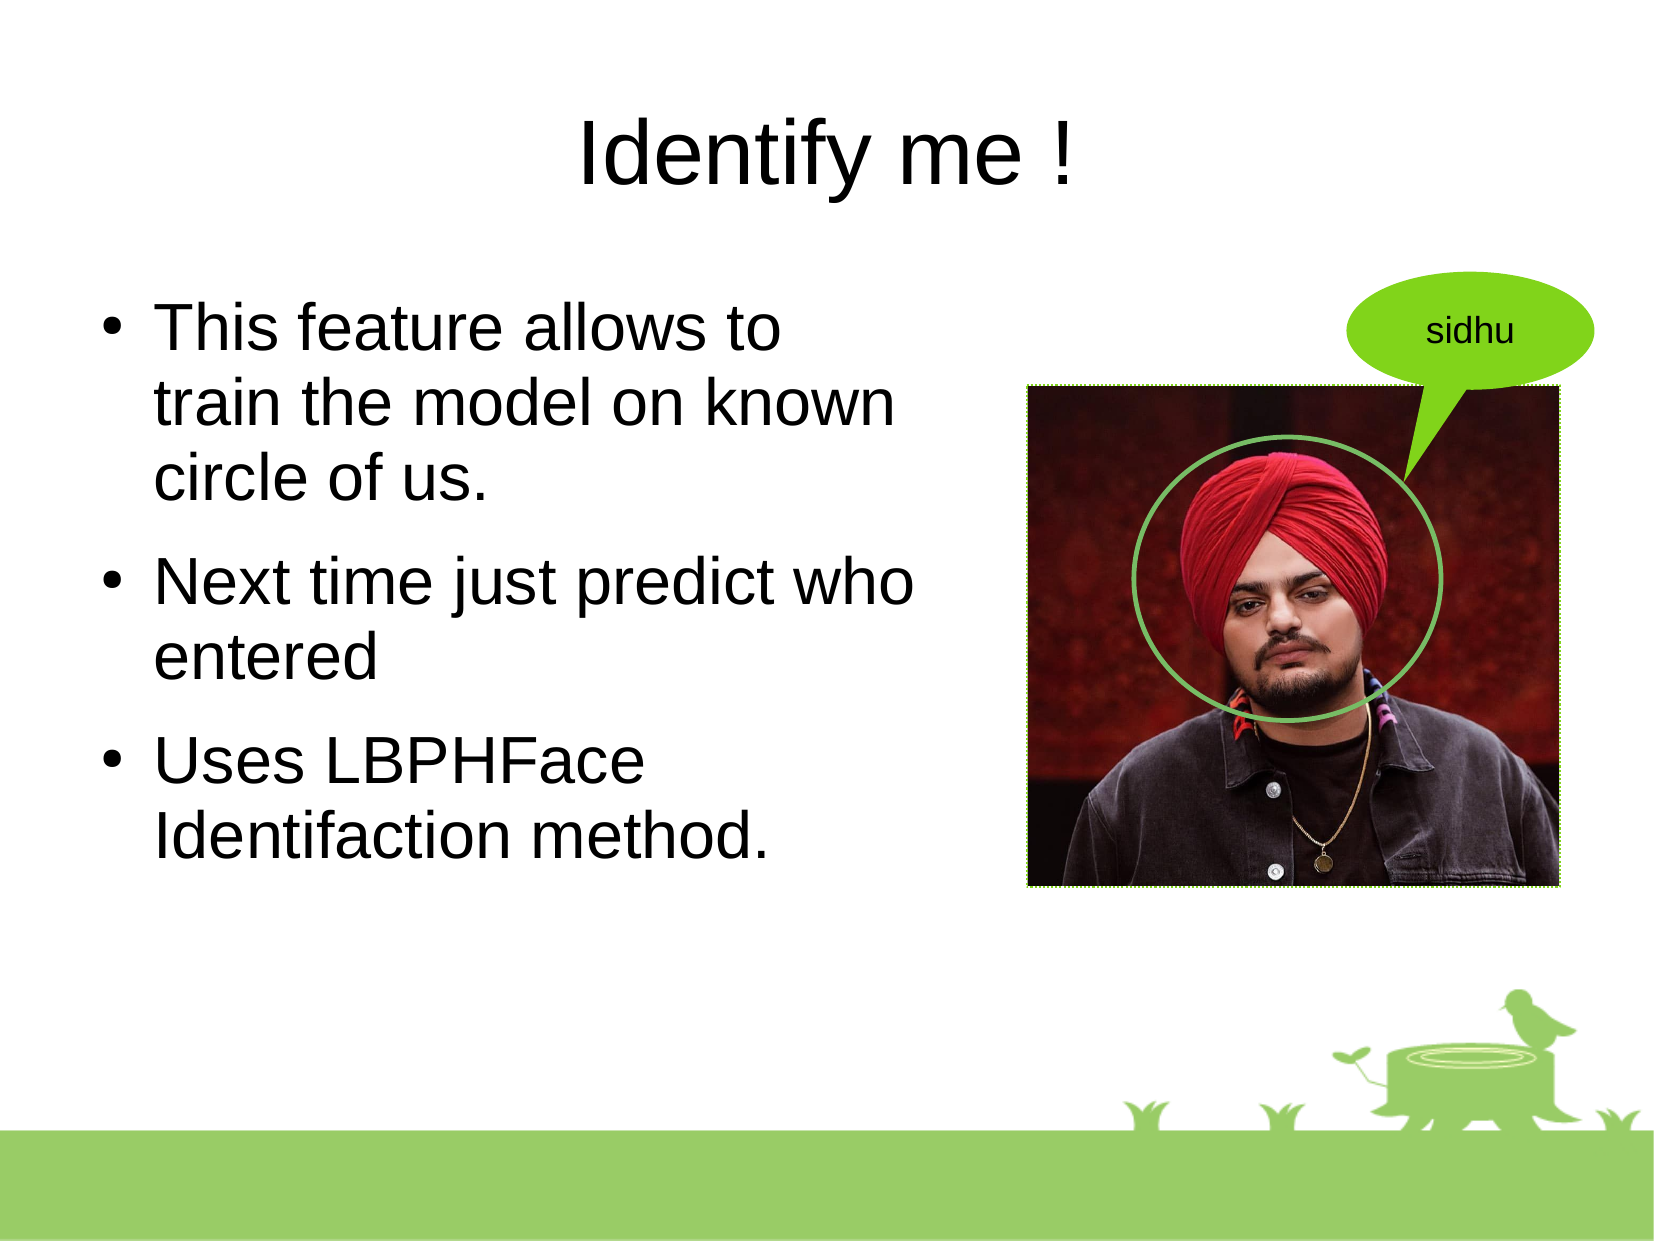

# Identify me !
sidhu
This feature allows to train the model on known circle of us.
Next time just predict who entered
Uses LBPHFace Identifaction method.